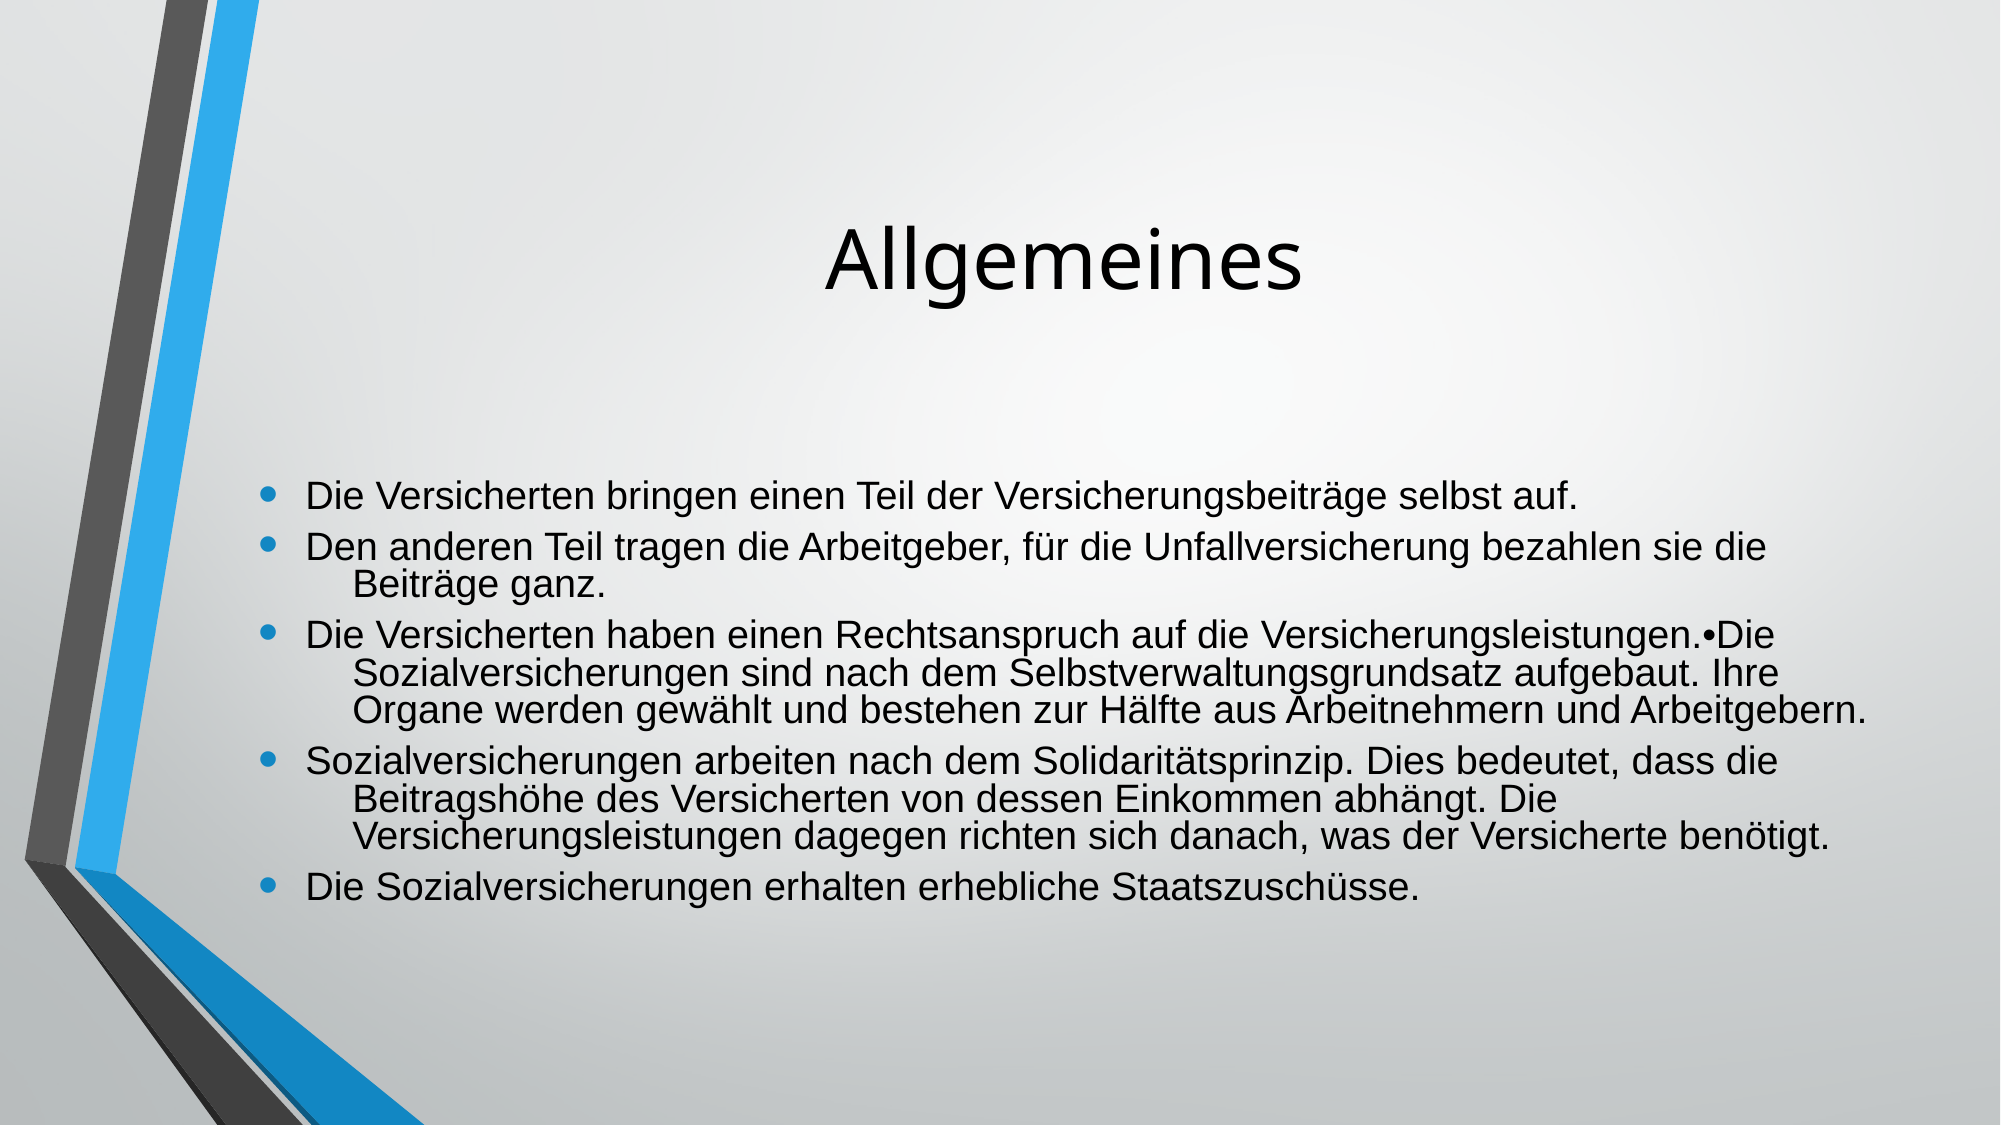

# Allgemeines
Die Versicherten bringen einen Teil der Versicherungsbeiträge selbst auf.
Den anderen Teil tragen die Arbeitgeber, für die Unfallversicherung bezahlen sie die Beiträge ganz.
Die Versicherten haben einen Rechtsanspruch auf die Versicherungsleistungen.•Die Sozialversicherungen sind nach dem Selbstverwaltungsgrundsatz aufgebaut. Ihre Organe werden gewählt und bestehen zur Hälfte aus Arbeitnehmern und Arbeitgebern.
Sozialversicherungen arbeiten nach dem Solidaritätsprinzip. Dies bedeutet, dass die Beitragshöhe des Versicherten von dessen Einkommen abhängt. Die Versicherungsleistungen dagegen richten sich danach, was der Versicherte benötigt.
Die Sozialversicherungen erhalten erhebliche Staatszuschüsse.